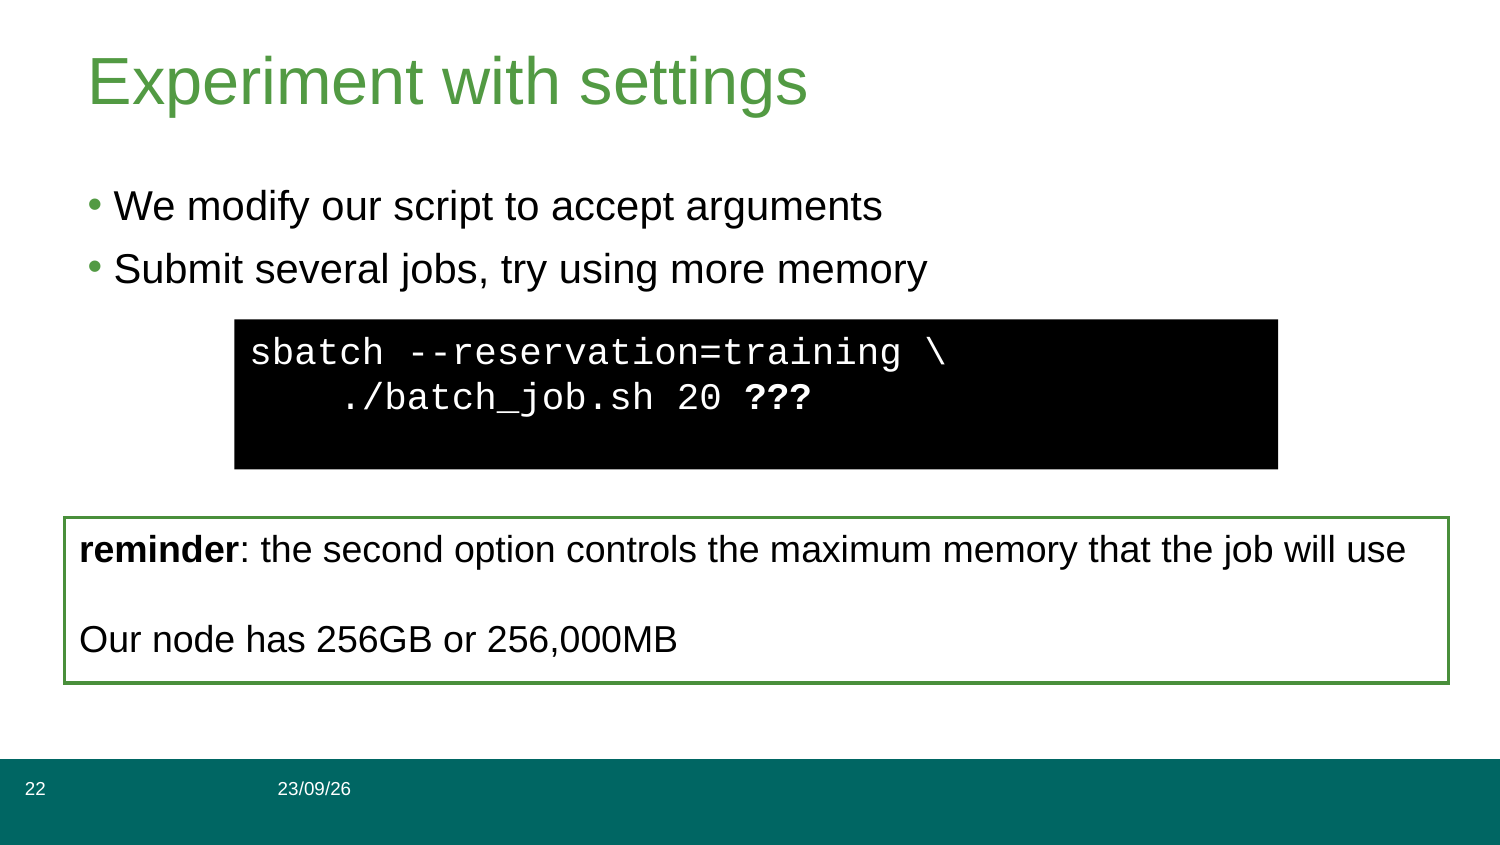

# Experiment with settings
 We modify our script to accept arguments
 Submit several jobs, try using more memory
sbatch --reservation=training \
 ./batch_job.sh 20 ???
reminder: the second option controls the maximum memory that the job will use
Our node has 256GB or 256,000MB